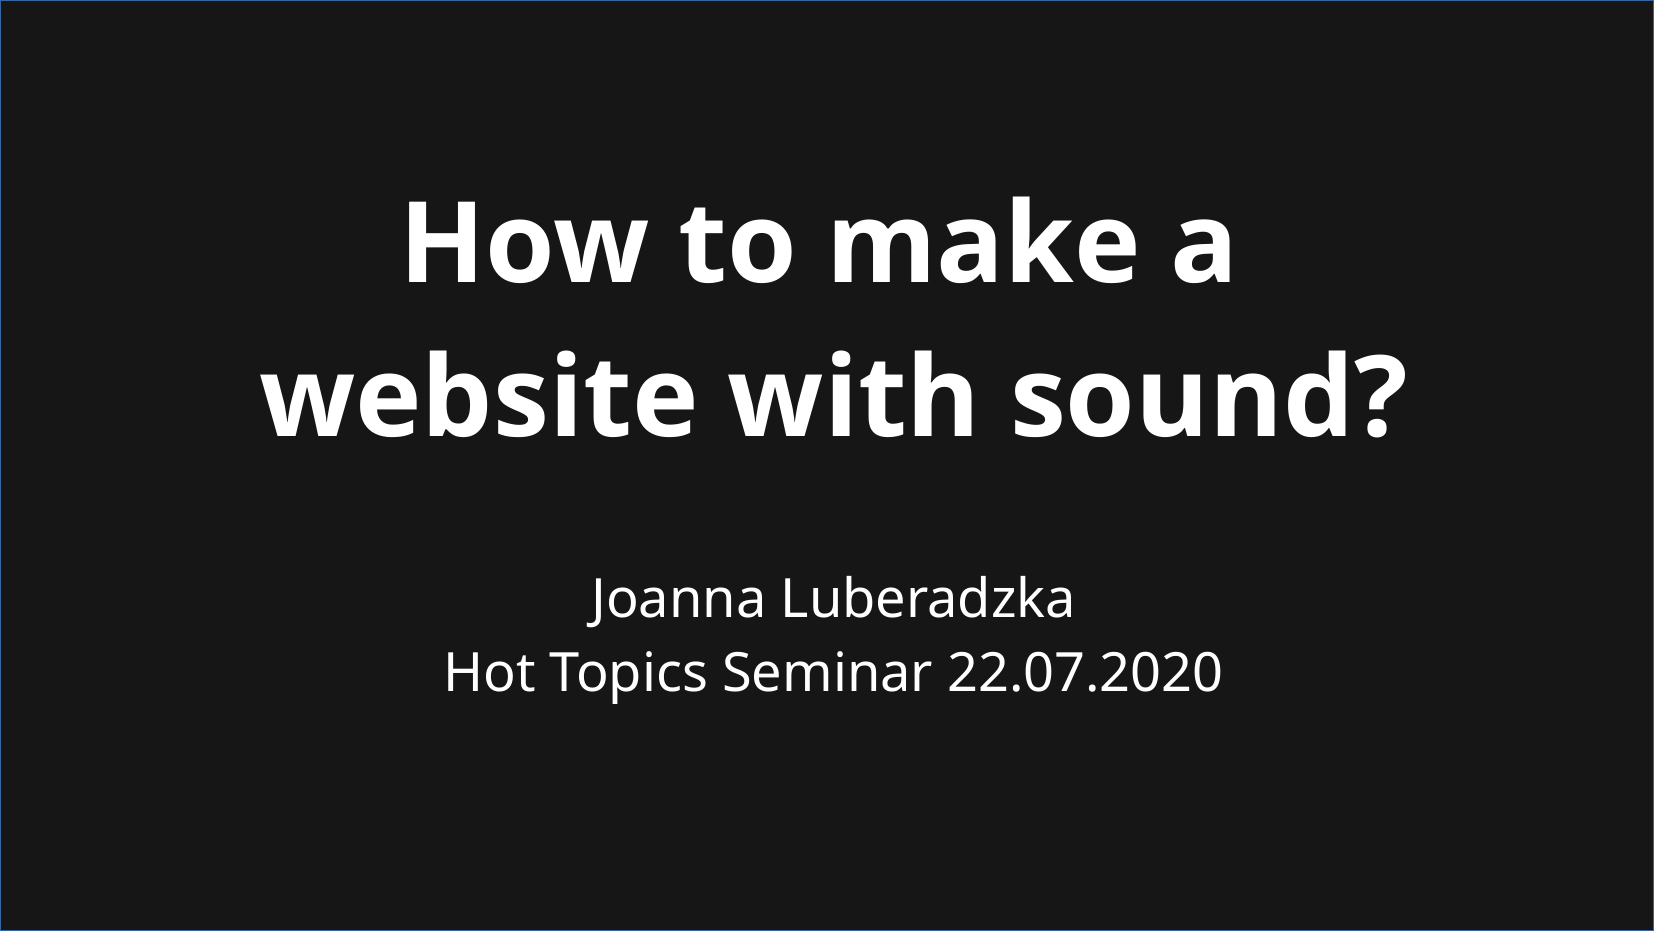

# How to make a
website with sound?
Joanna Luberadzka
Hot Topics Seminar 22.07.2020